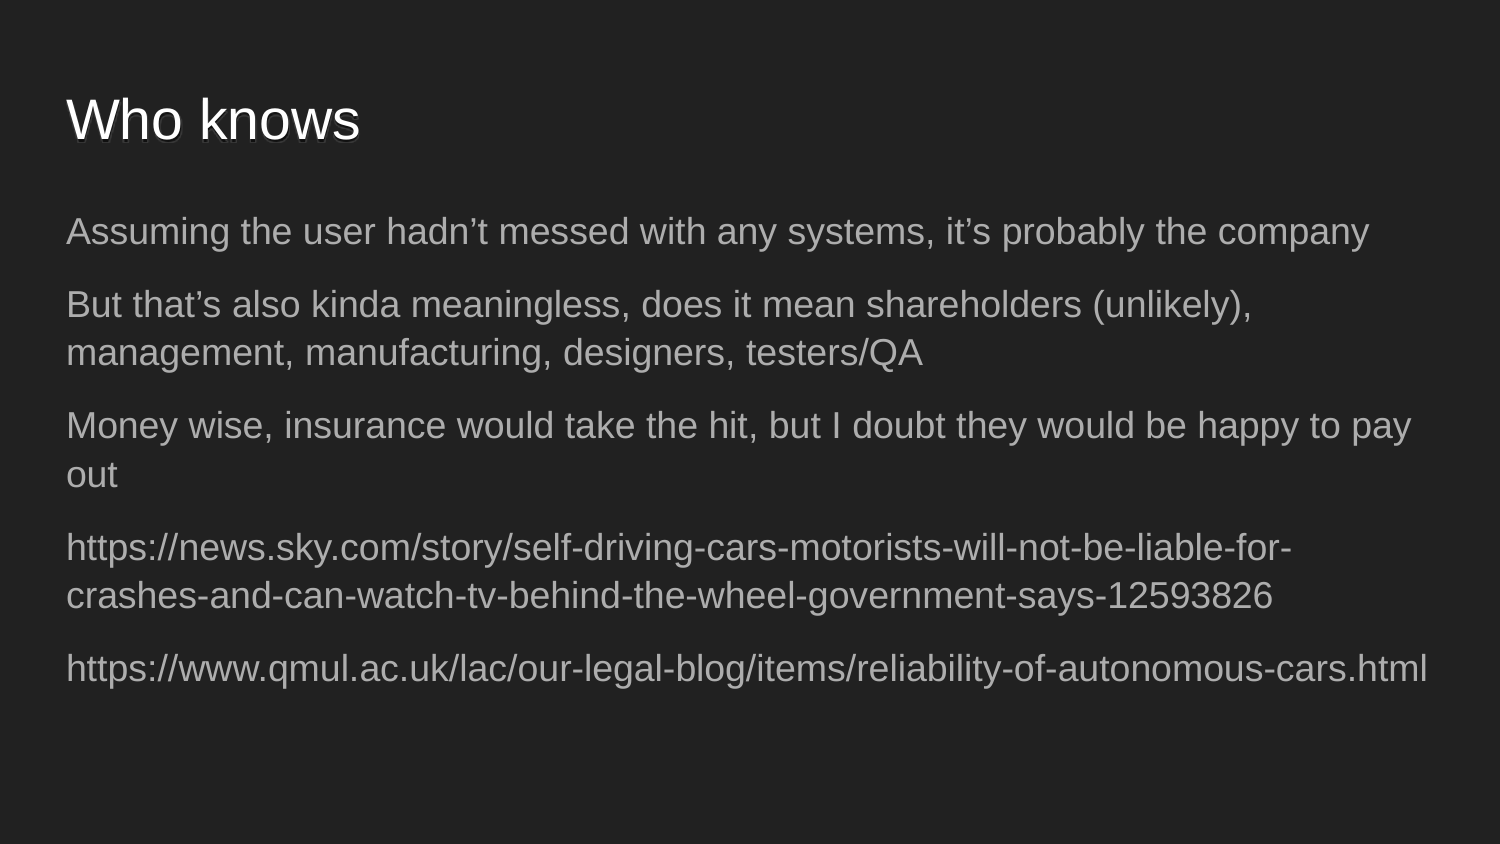

# Who knows
Assuming the user hadn’t messed with any systems, it’s probably the company
But that’s also kinda meaningless, does it mean shareholders (unlikely), management, manufacturing, designers, testers/QA
Money wise, insurance would take the hit, but I doubt they would be happy to pay out
https://news.sky.com/story/self-driving-cars-motorists-will-not-be-liable-for-crashes-and-can-watch-tv-behind-the-wheel-government-says-12593826
https://www.qmul.ac.uk/lac/our-legal-blog/items/reliability-of-autonomous-cars.html